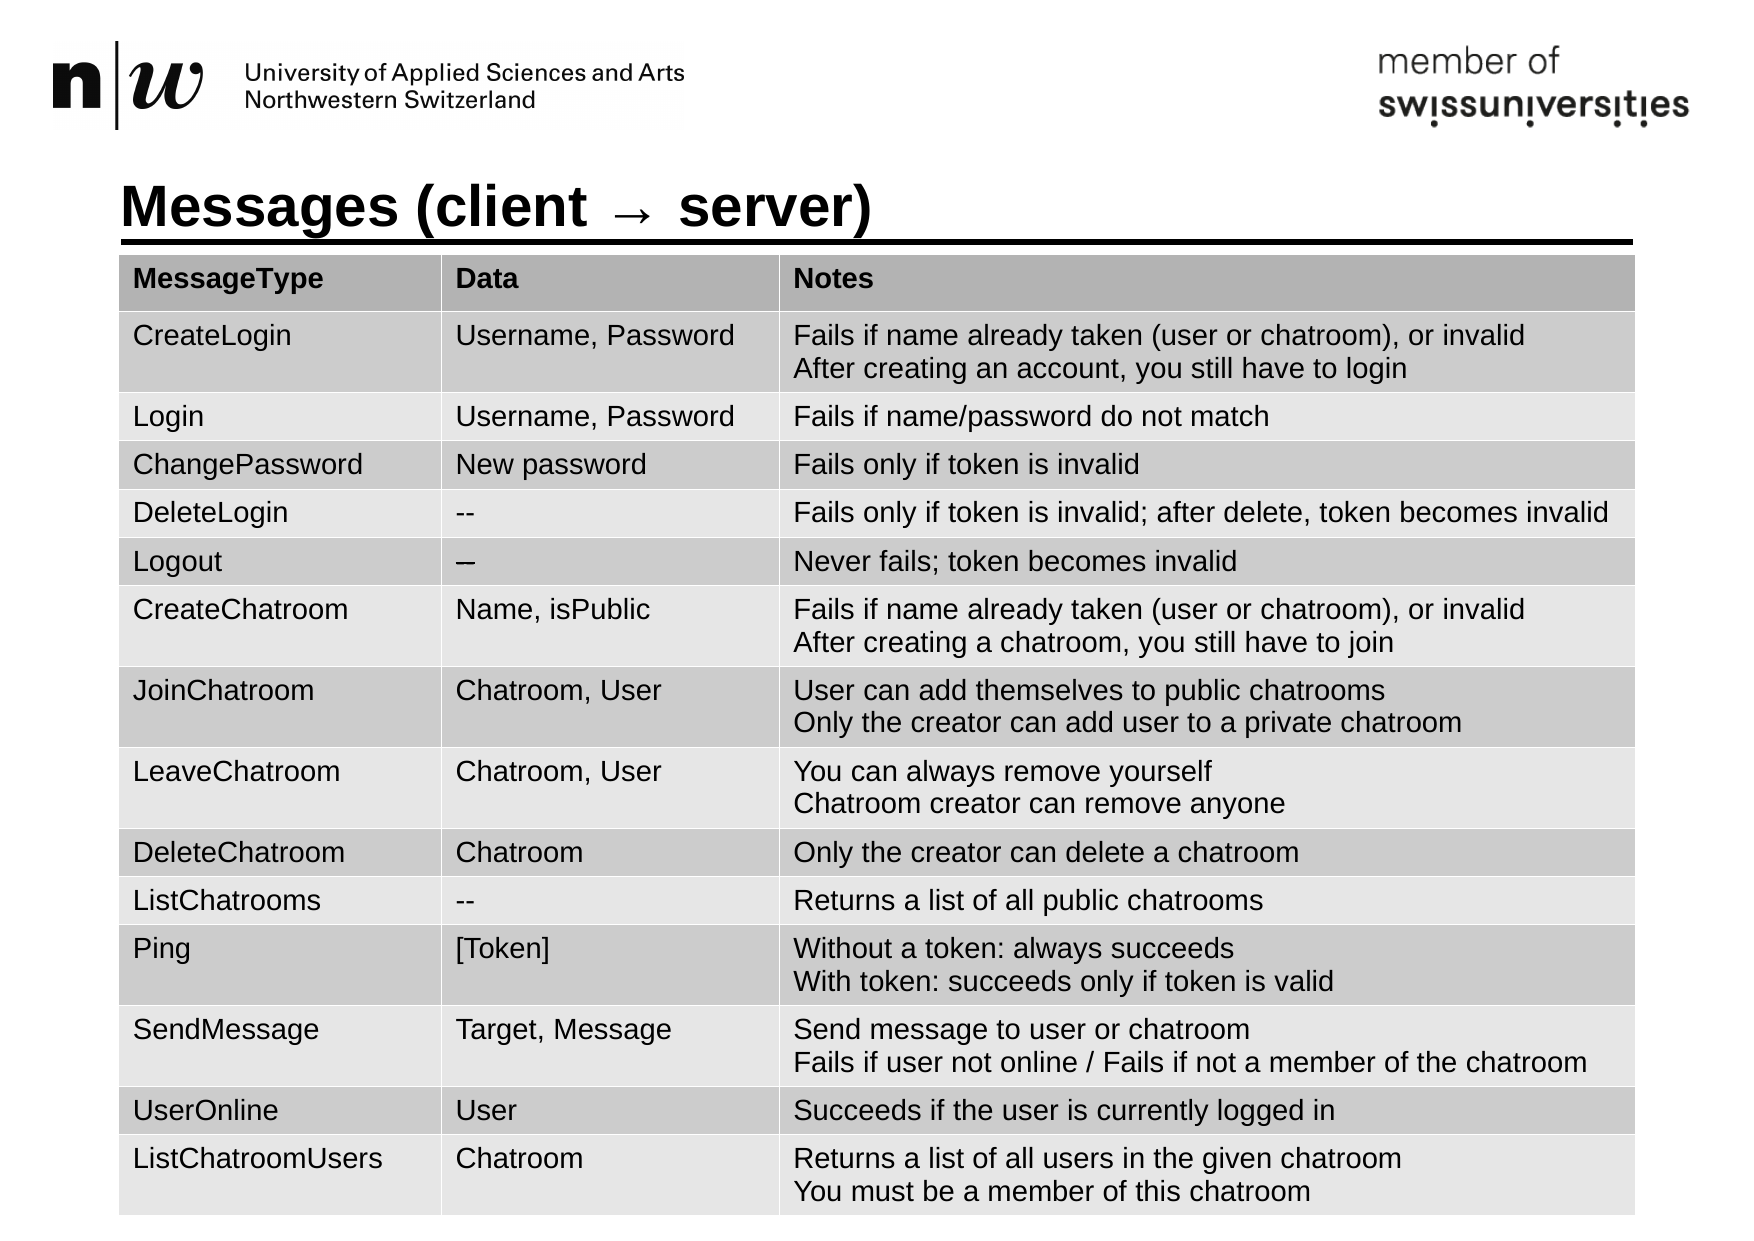

# Messages (client → server)
| MessageType | Data | Notes |
| --- | --- | --- |
| CreateLogin | Username, Password | Fails if name already taken (user or chatroom), or invalid After creating an account, you still have to login |
| Login | Username, Password | Fails if name/password do not match |
| ChangePassword | New password | Fails only if token is invalid |
| DeleteLogin | -- | Fails only if token is invalid; after delete, token becomes invalid |
| Logout | -- | Never fails; token becomes invalid |
| CreateChatroom | Name, isPublic | Fails if name already taken (user or chatroom), or invalid After creating a chatroom, you still have to join |
| JoinChatroom | Chatroom, User | User can add themselves to public chatrooms Only the creator can add user to a private chatroom |
| LeaveChatroom | Chatroom, User | You can always remove yourself Chatroom creator can remove anyone |
| DeleteChatroom | Chatroom | Only the creator can delete a chatroom |
| ListChatrooms | -- | Returns a list of all public chatrooms |
| Ping | [Token] | Without a token: always succeeds With token: succeeds only if token is valid |
| SendMessage | Target, Message | Send message to user or chatroom Fails if user not online / Fails if not a member of the chatroom |
| UserOnline | User | Succeeds if the user is currently logged in |
| ListChatroomUsers | Chatroom | Returns a list of all users in the given chatroom You must be a member of this chatroom |
Java Programming • Prof. Dr. Bradley Richards • Data types in Java
6